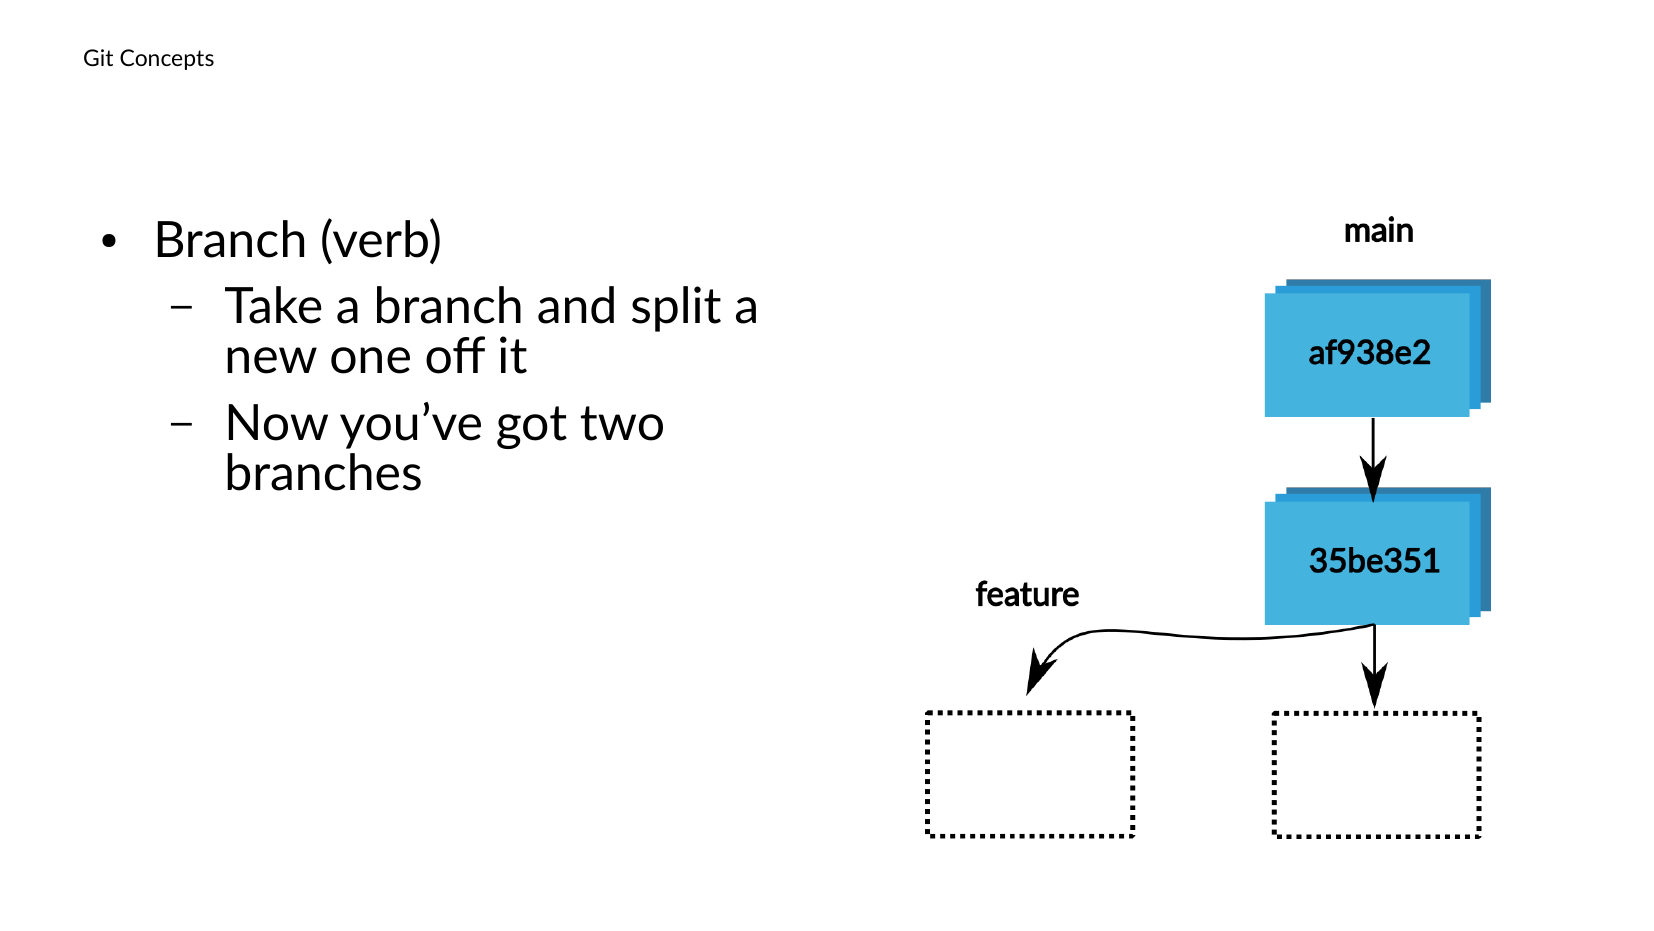

# Git Concepts
Branch (verb)
Take a branch and split a new one off it
Now you’ve got two branches